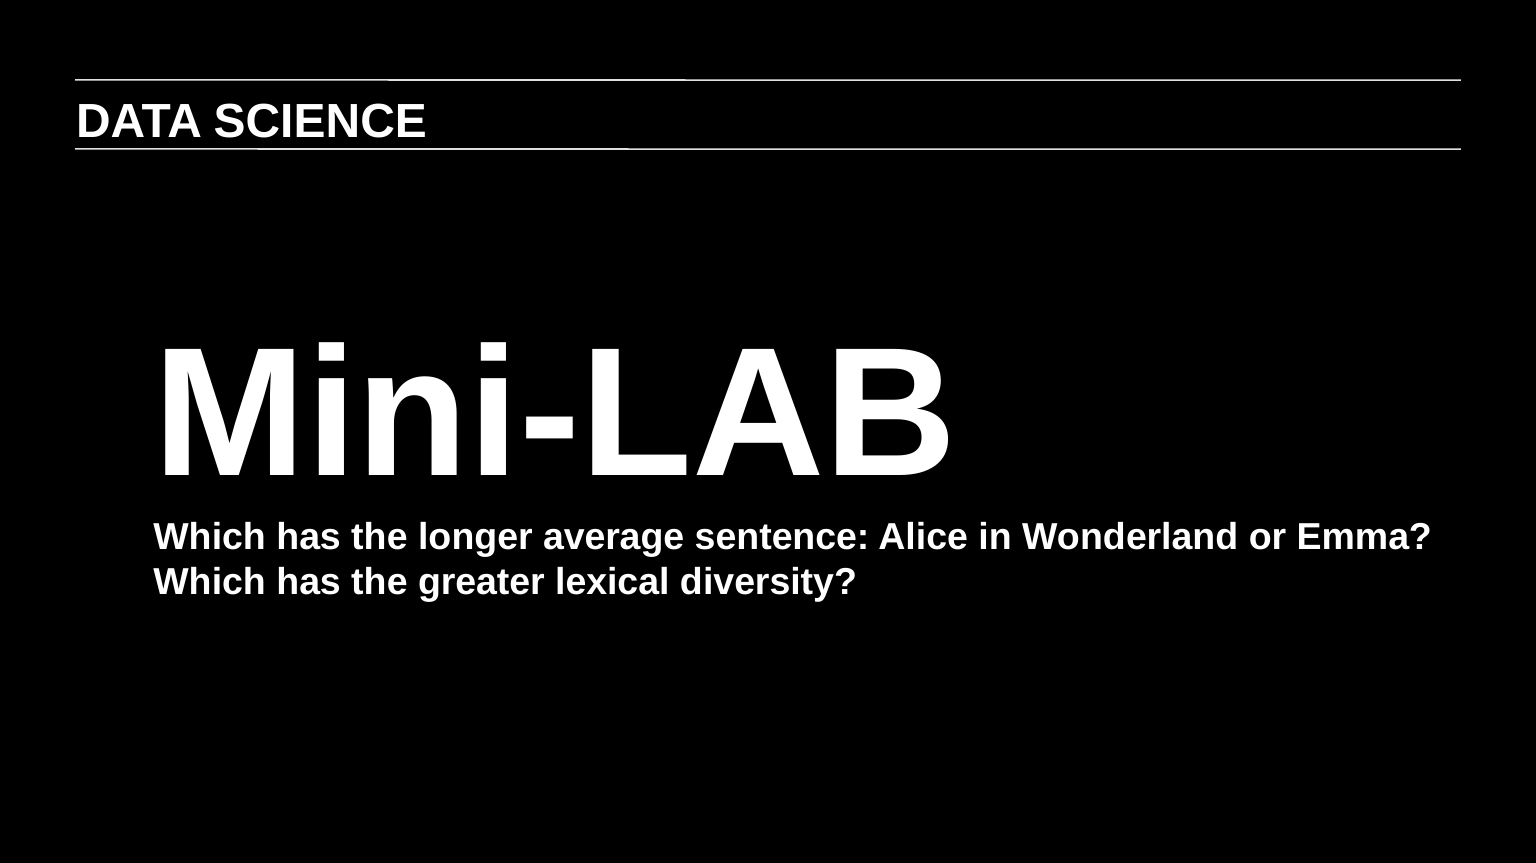

DATA SCIENCE
# Mini-LAB Which has the longer average sentence: Alice in Wonderland or Emma? Which has the greater lexical diversity?